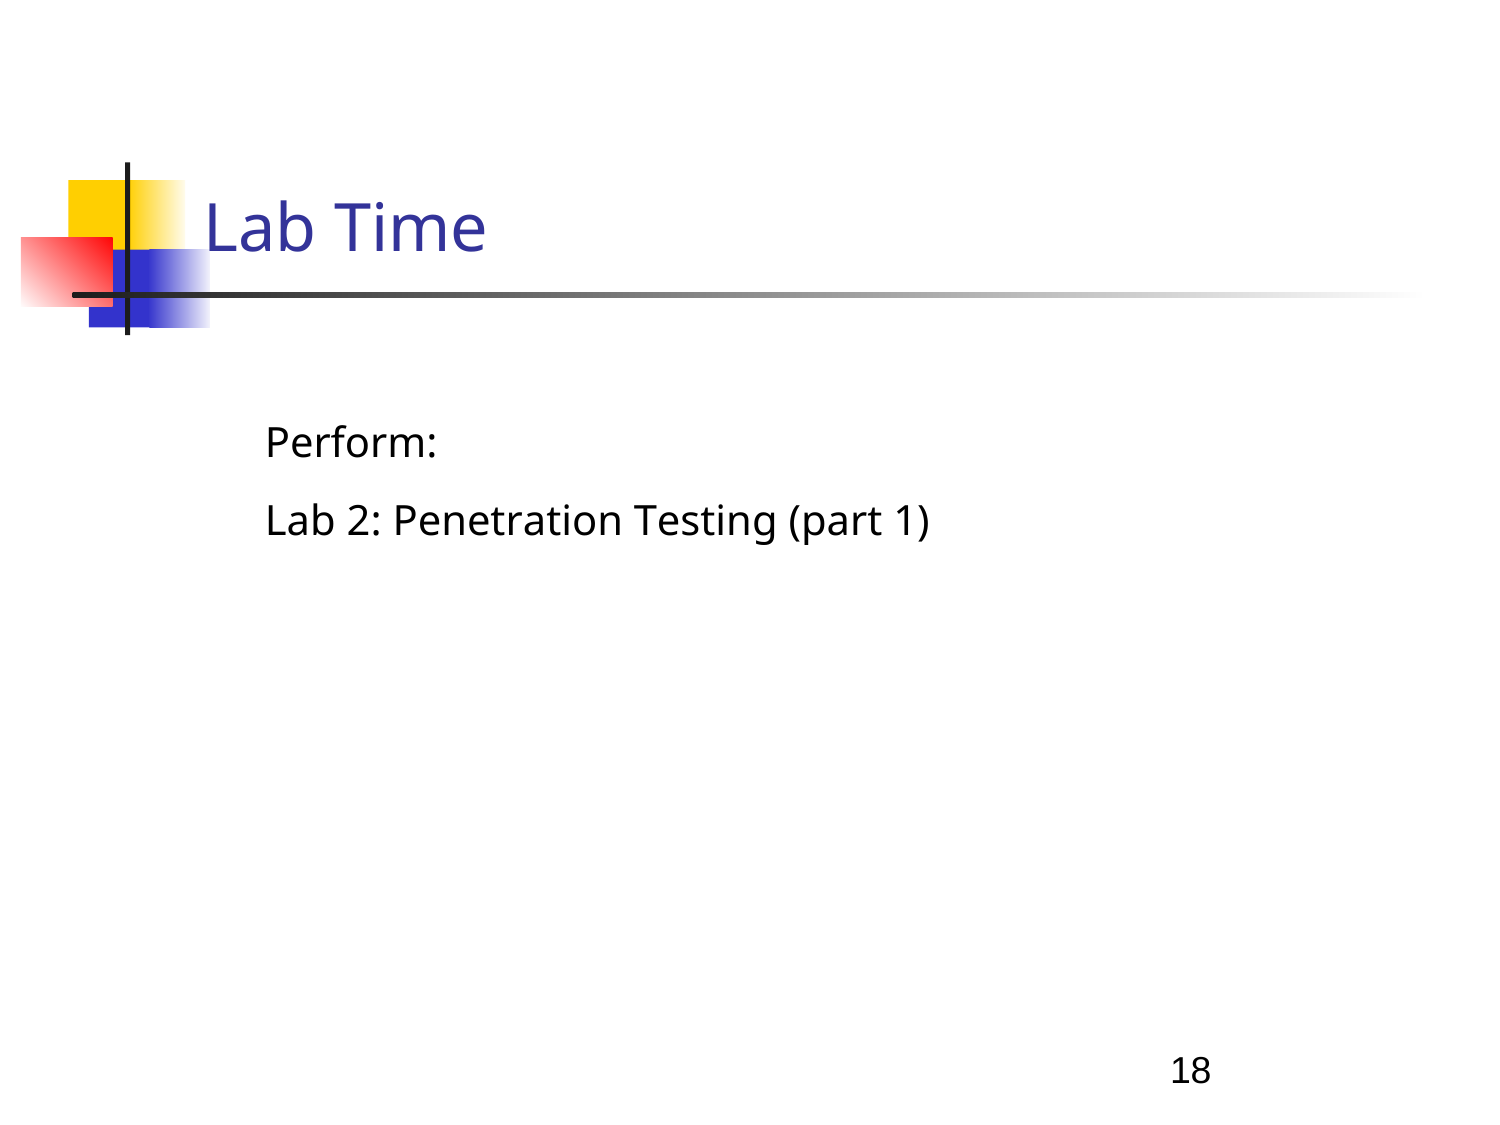

# Lab Time
Perform:
Lab 2: Penetration Testing (part 1)
18